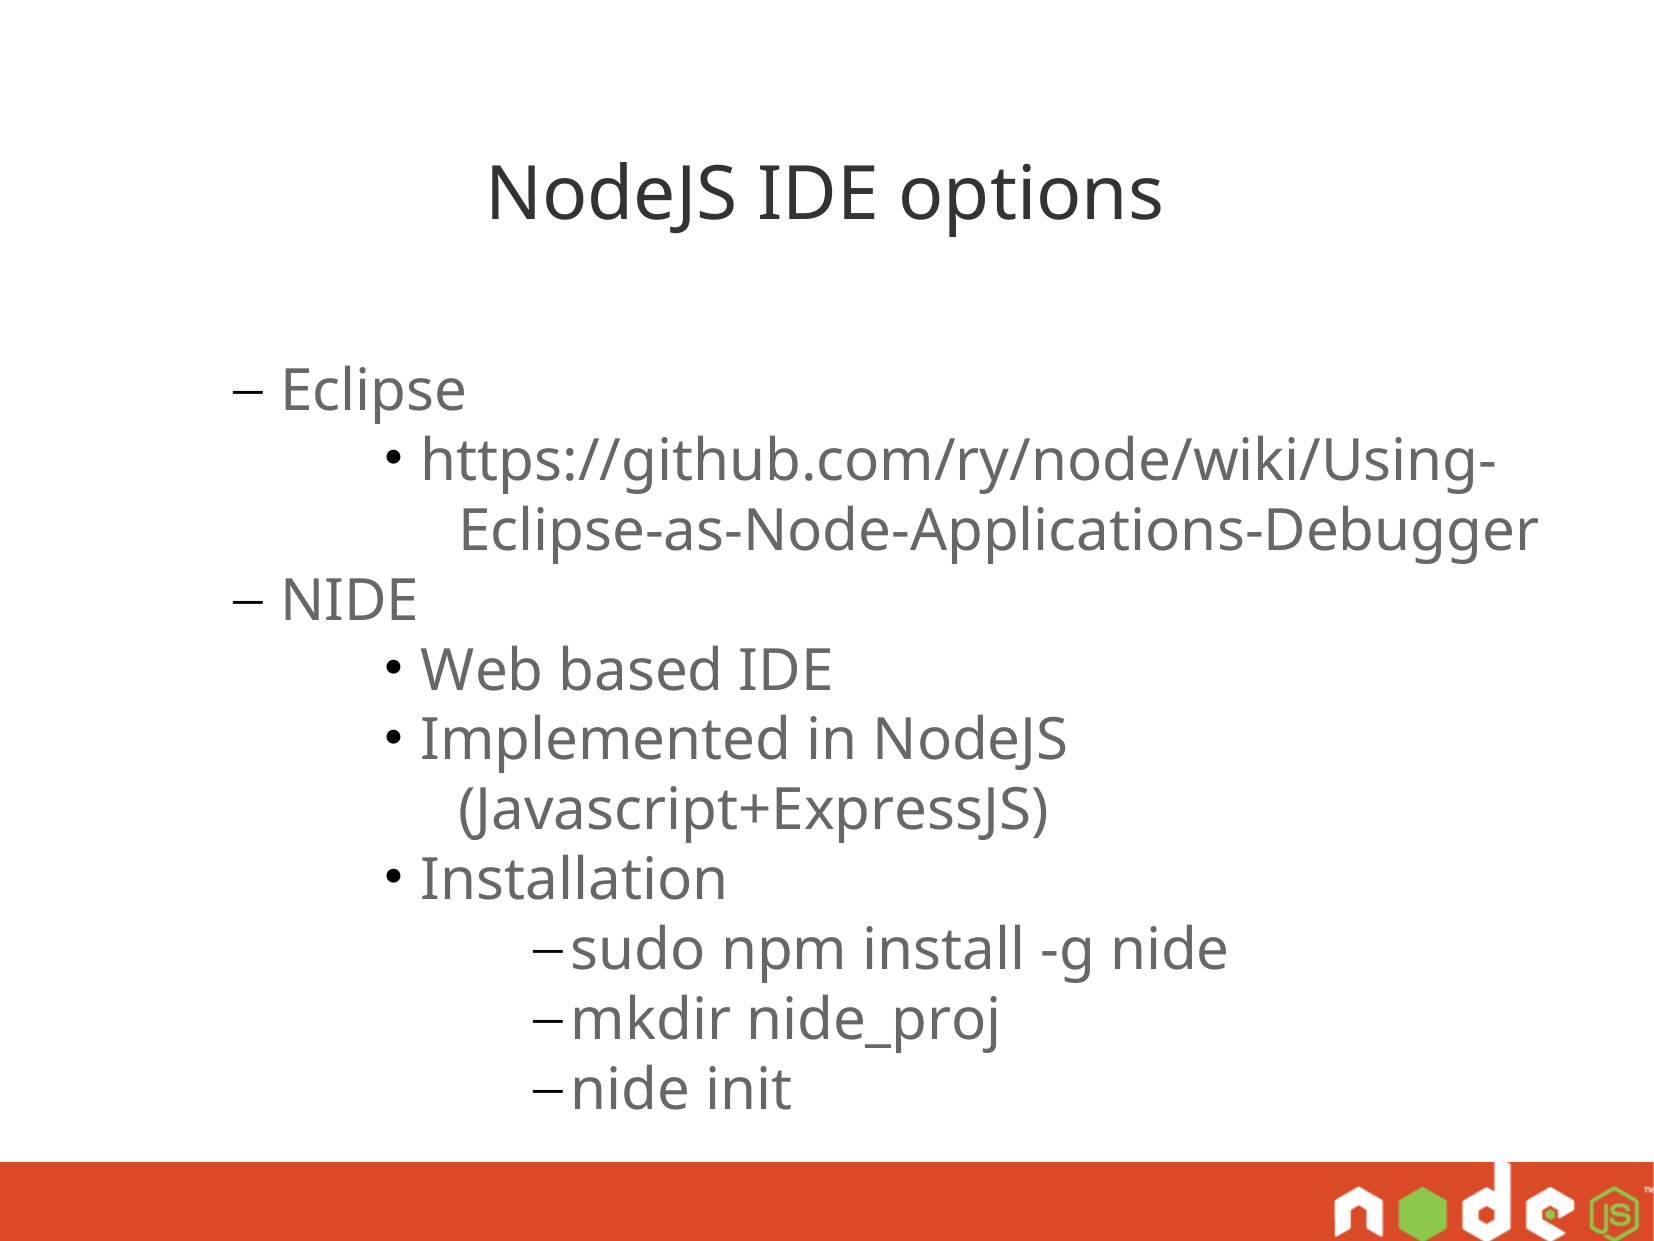

# NodeJS IDE options
Eclipse
https://github.com/ry/node/wiki/Using-Eclipse-as-Node-Applications-Debugger
NIDE
Web based IDE
Implemented in NodeJS (Javascript+ExpressJS)
Installation
sudo npm install -g nide
mkdir nide_proj
nide init